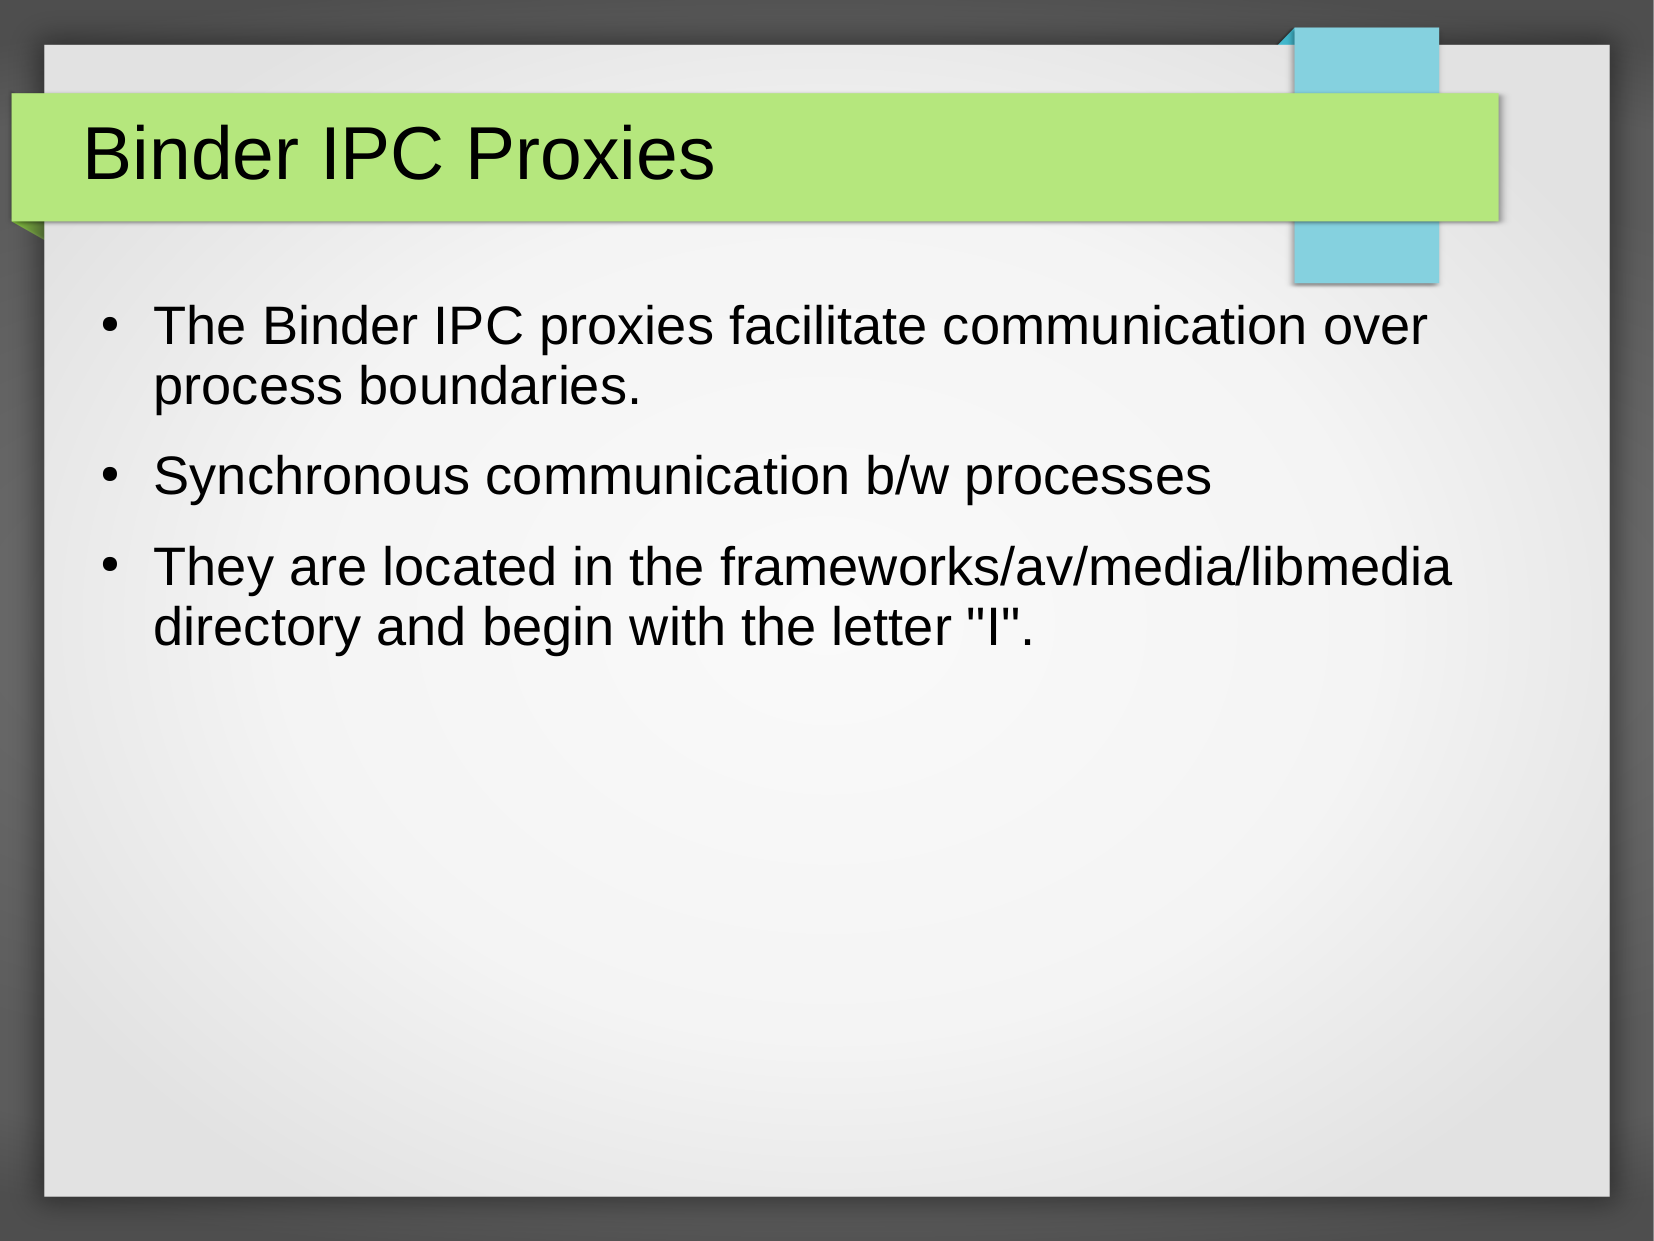

# Binder IPC Proxies
The Binder IPC proxies facilitate communication over process boundaries.
Synchronous communication b/w processes
They are located in the frameworks/av/media/libmedia directory and begin with the letter "I".